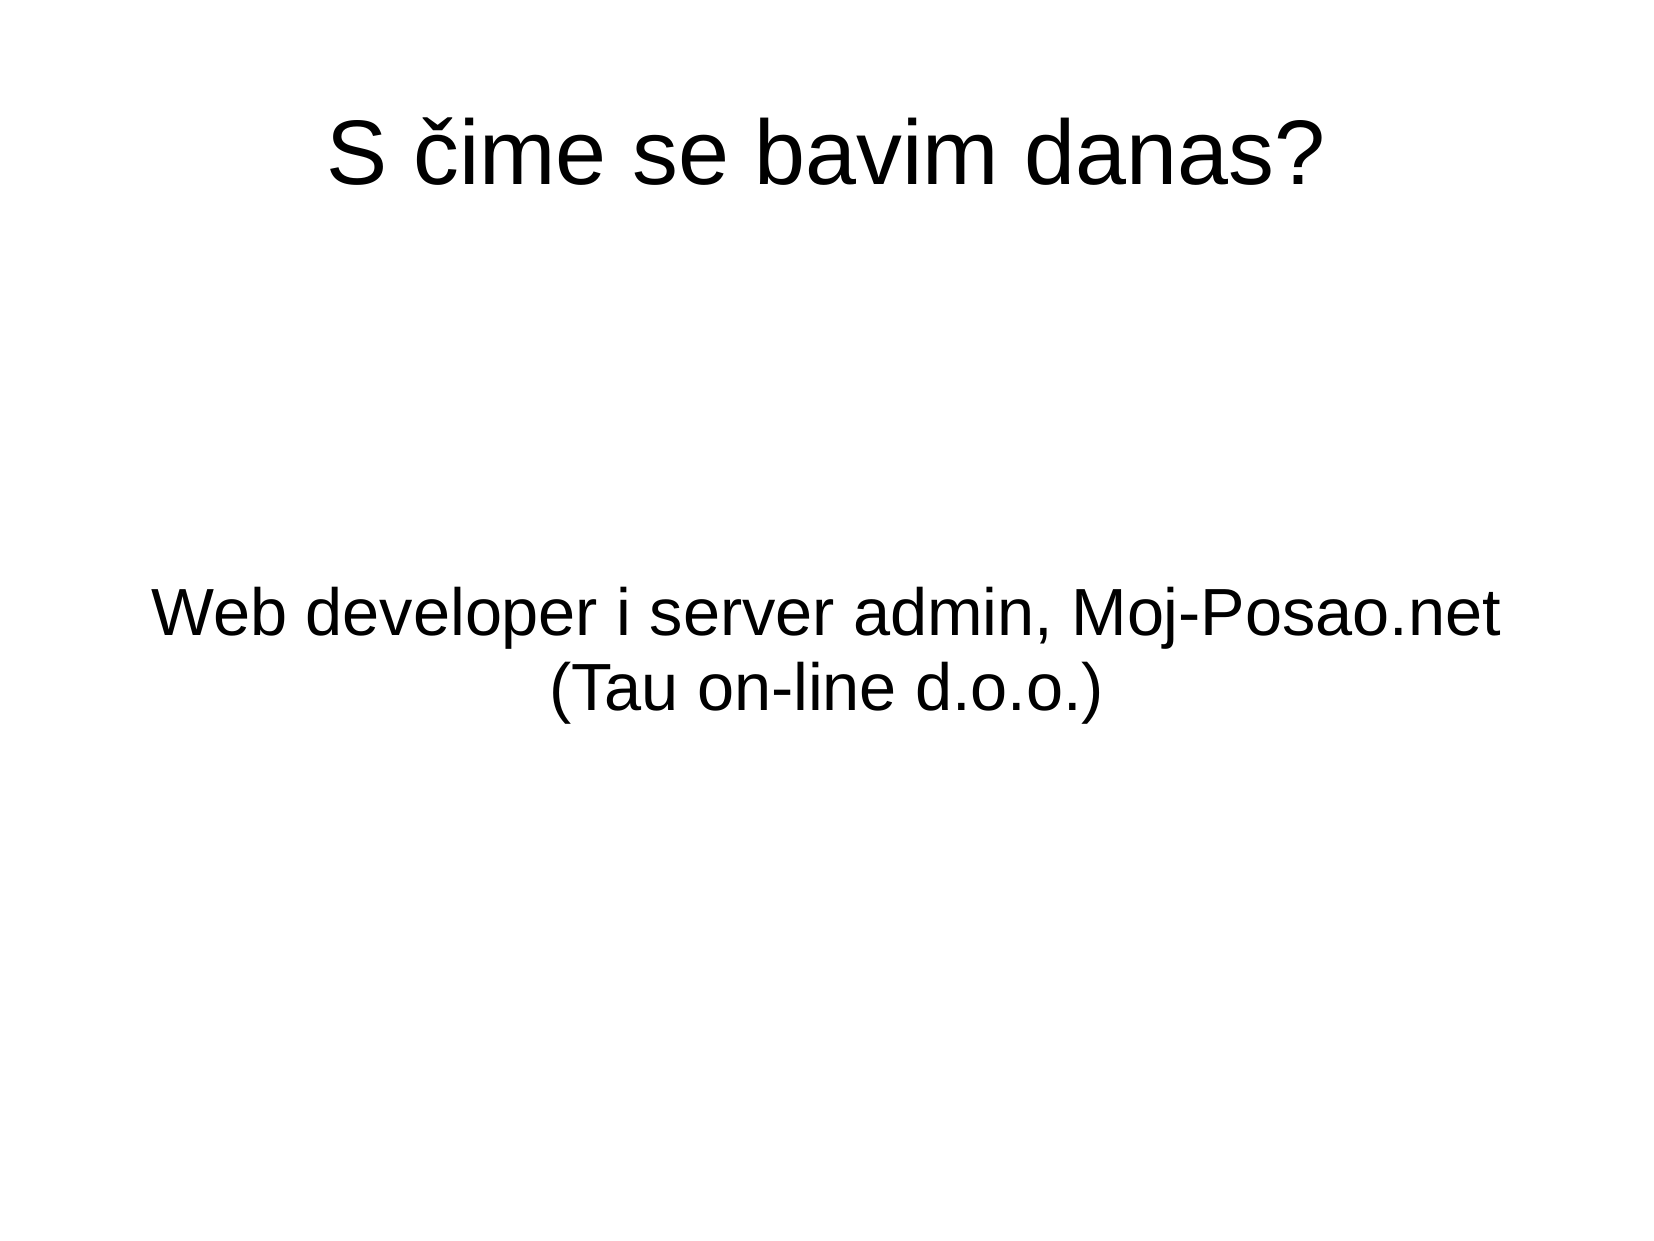

# S čime se bavim danas?
Web developer i server admin, Moj-Posao.net (Tau on-line d.o.o.)